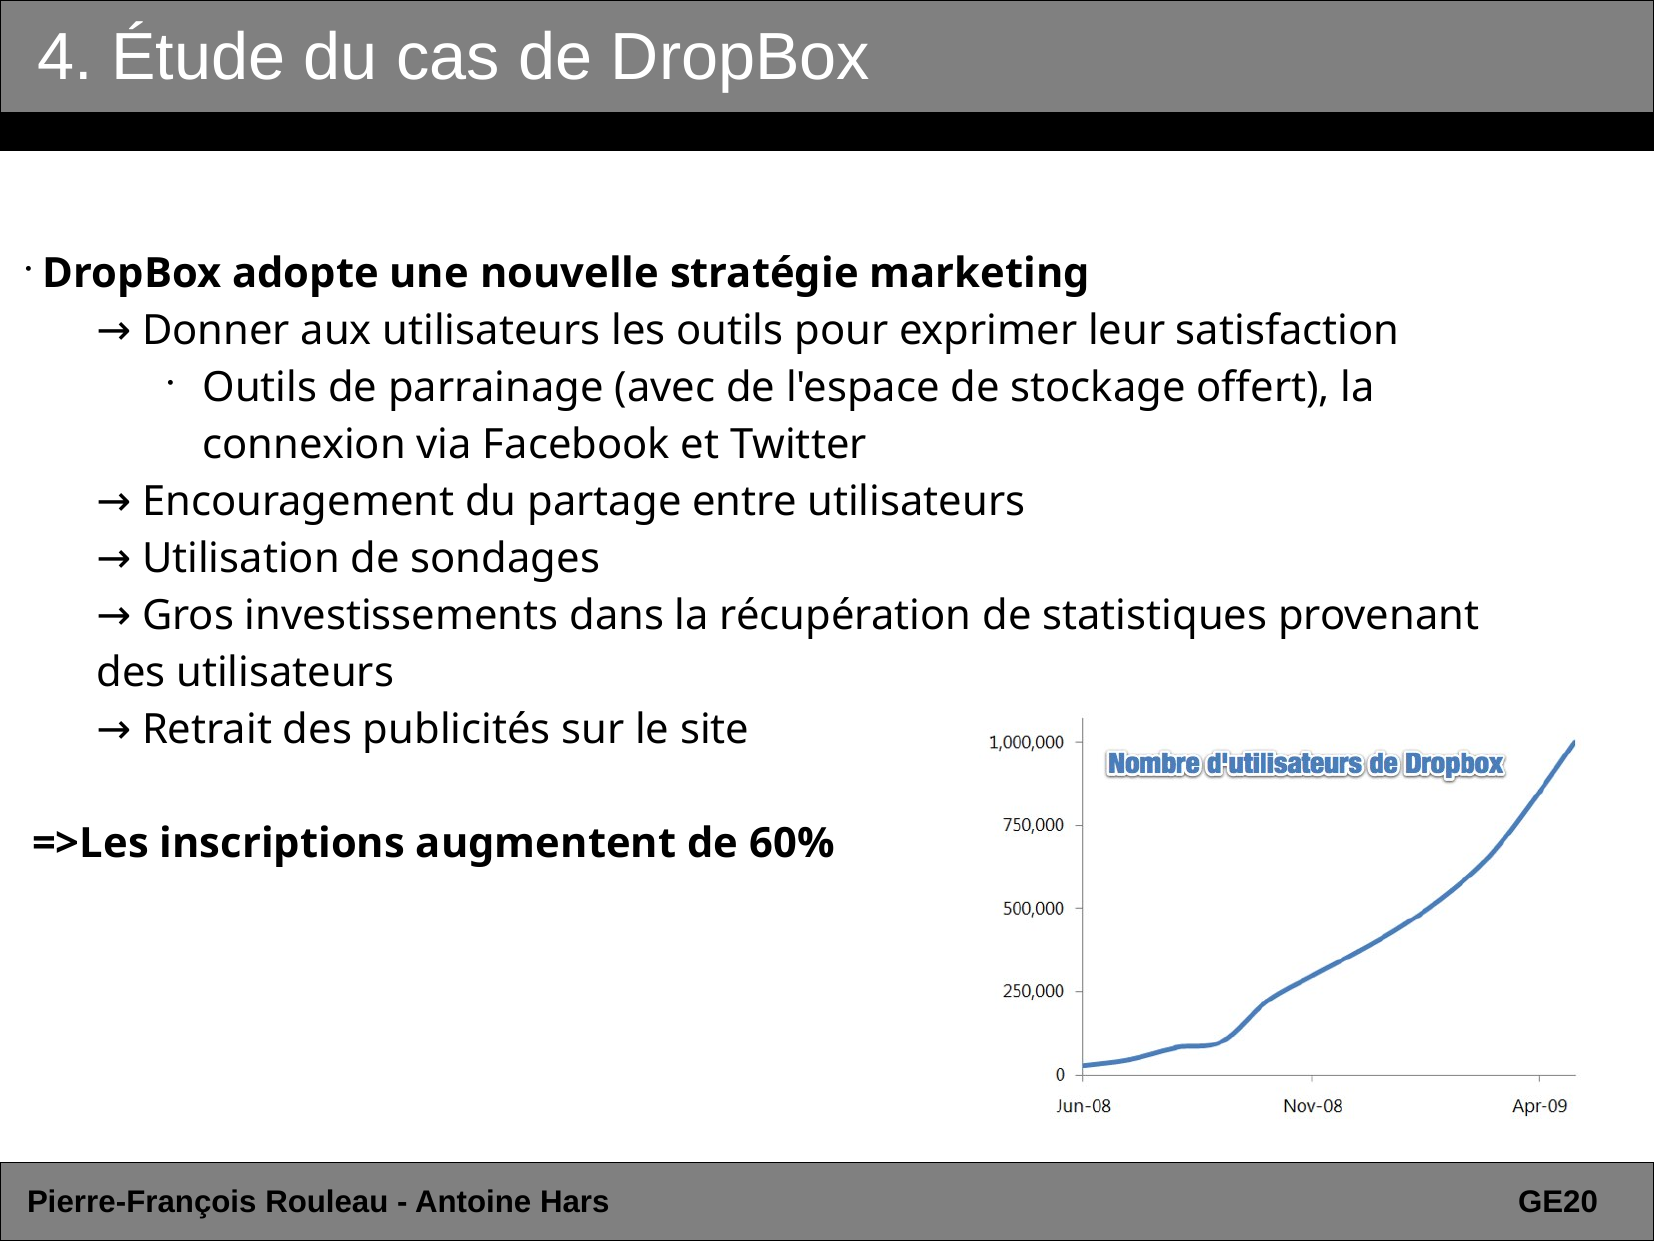

4. Étude du cas de DropBox
# DropBox adopte une nouvelle stratégie marketing
→ Donner aux utilisateurs les outils pour exprimer leur satisfaction
Outils de parrainage (avec de l'espace de stockage offert), la connexion via Facebook et Twitter
→ Encouragement du partage entre utilisateurs
→ Utilisation de sondages
→ Gros investissements dans la récupération de statistiques provenant des utilisateurs
→ Retrait des publicités sur le site
=>Les inscriptions augmentent de 60%
Pierre-François Rouleau - Antoine Hars
GE20